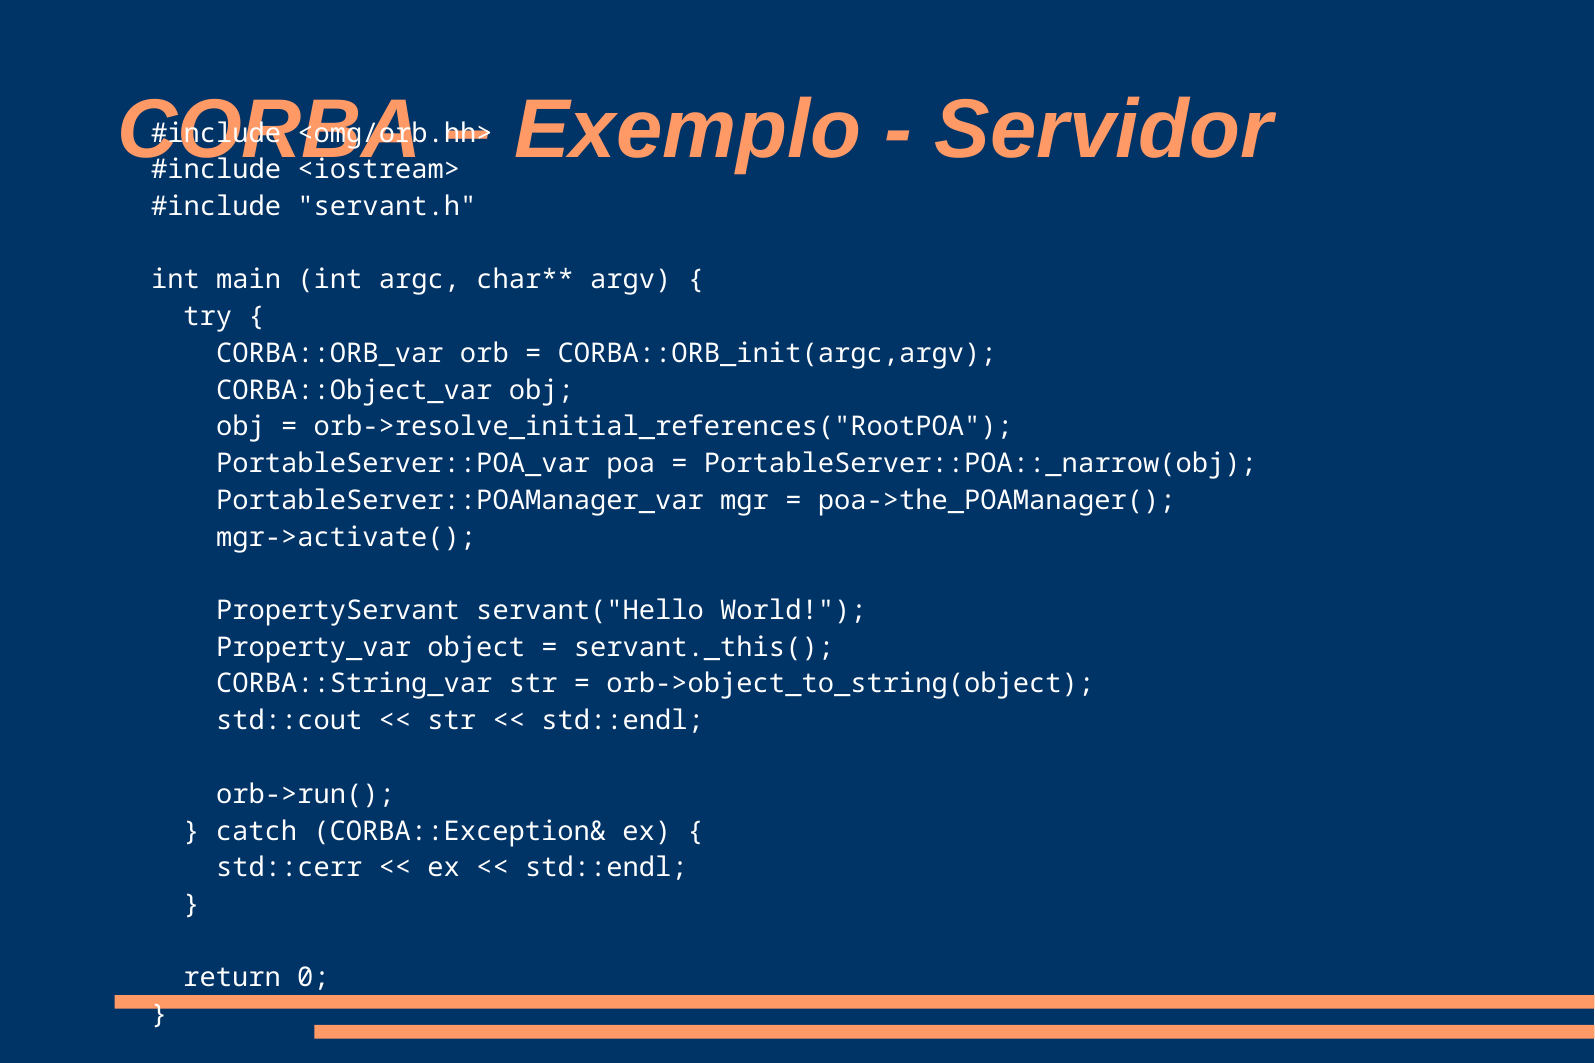

# CORBA – Exemplo - Servidor
#include <omg/orb.hh>
#include <iostream>
#include "servant.h"
int main (int argc, char** argv) {
 try {
 CORBA::ORB_var orb = CORBA::ORB_init(argc,argv);
 CORBA::Object_var obj;
 obj = orb->resolve_initial_references("RootPOA");
 PortableServer::POA_var poa = PortableServer::POA::_narrow(obj);
 PortableServer::POAManager_var mgr = poa->the_POAManager();
 mgr->activate();
 PropertyServant servant("Hello World!");
 Property_var object = servant._this();
 CORBA::String_var str = orb->object_to_string(object);
 std::cout << str << std::endl;
 orb->run();
 } catch (CORBA::Exception& ex) {
 std::cerr << ex << std::endl;
 }
 return 0;
}